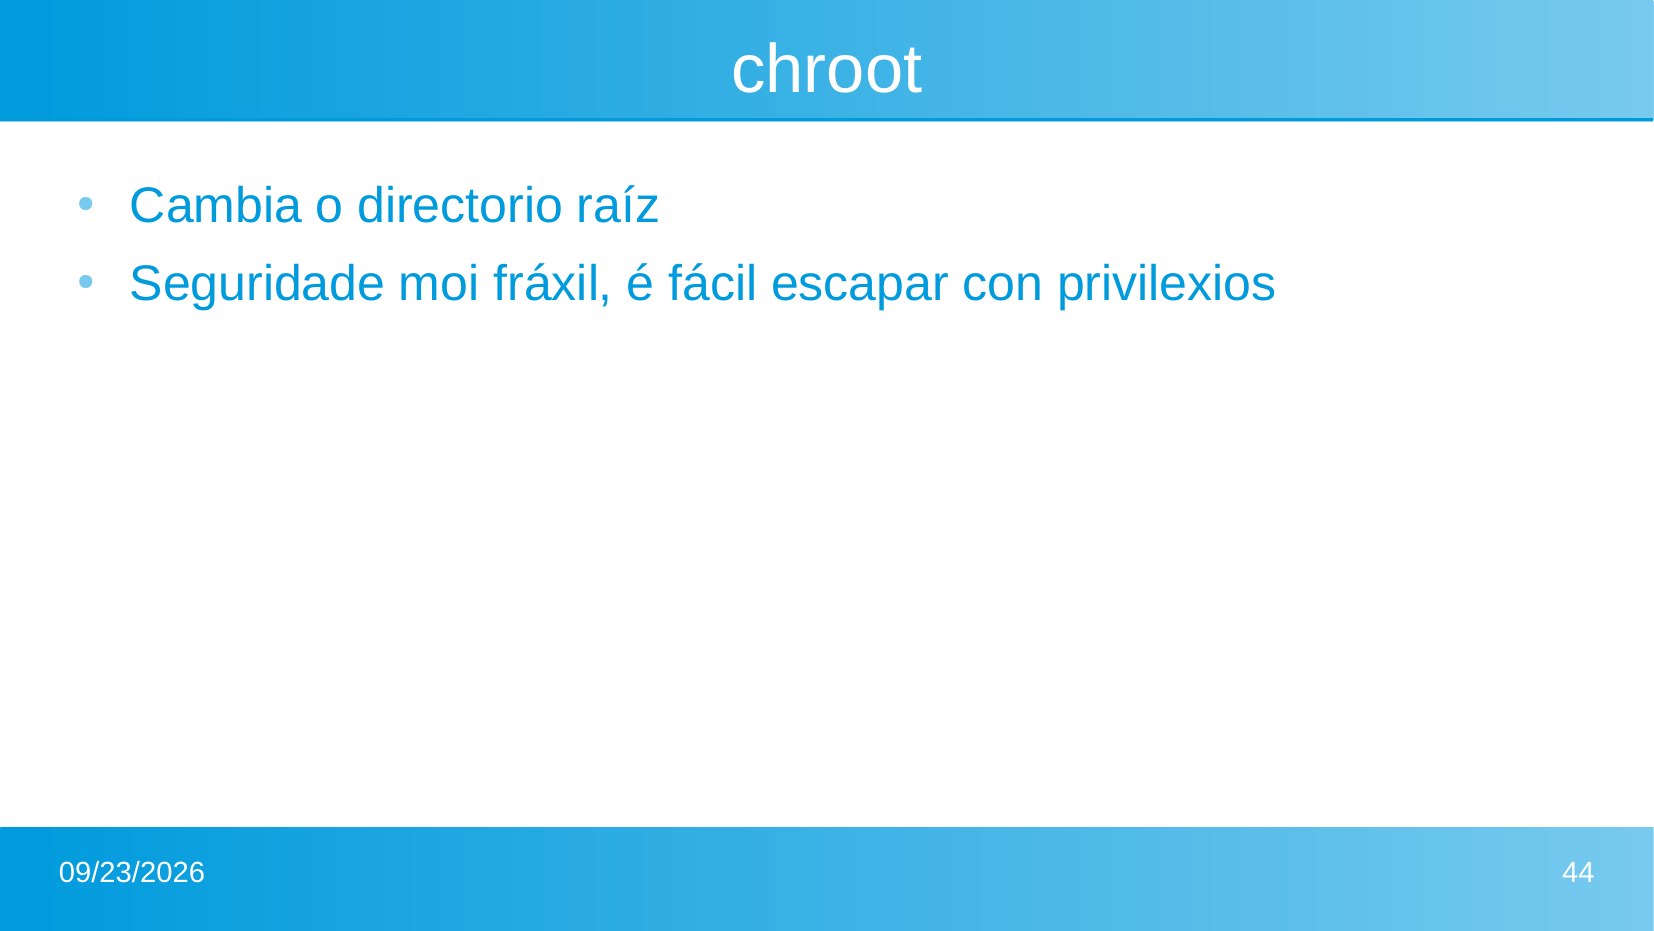

# chroot
Cambia o directorio raíz
Seguridade moi fráxil, é fácil escapar con privilexios
44